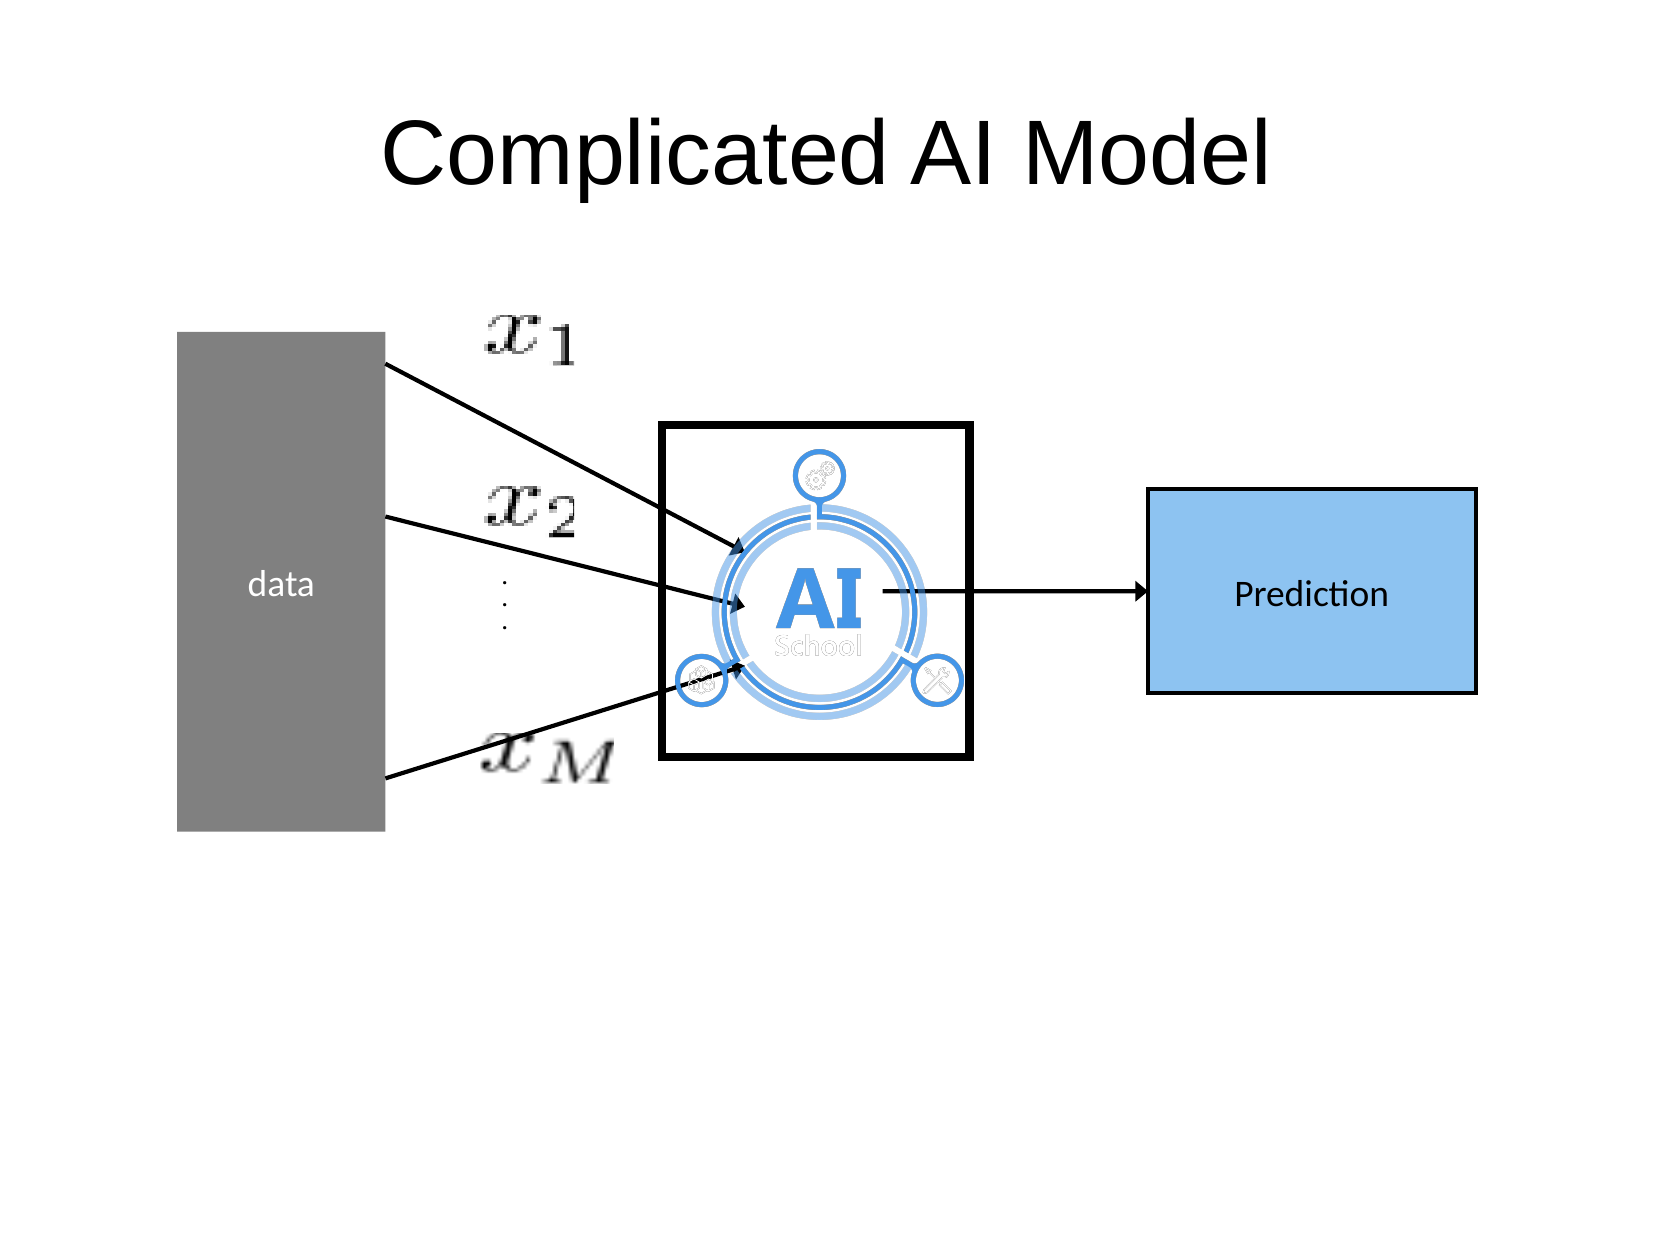

# Complicated AI Model
data
Prediction
.
.
.